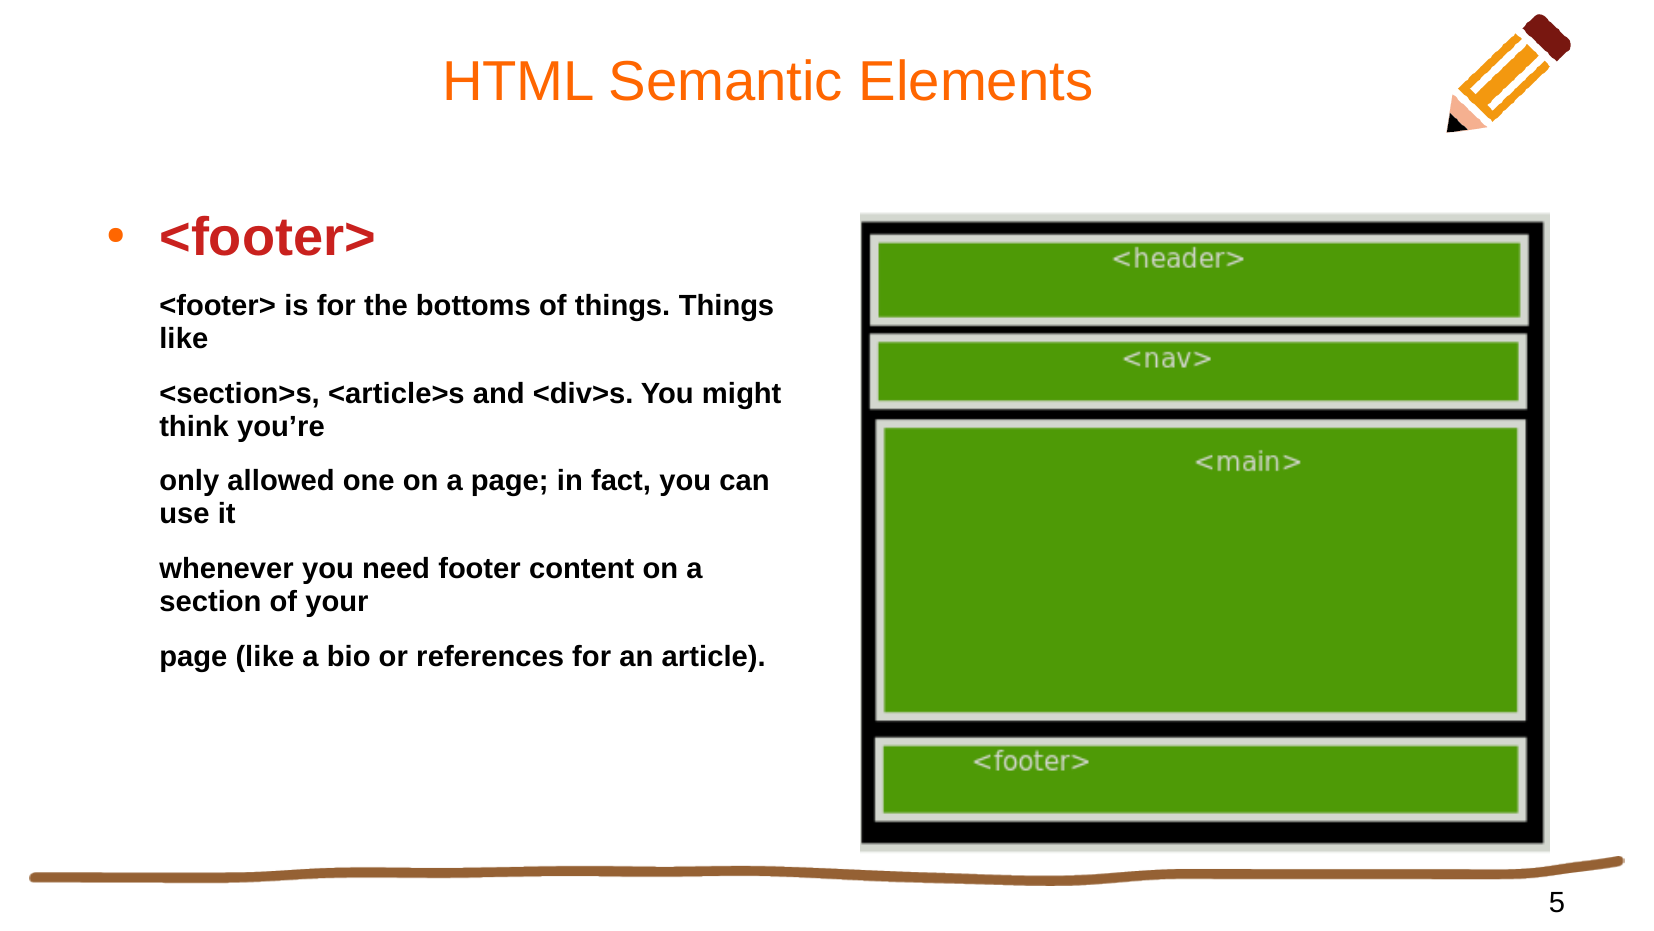

# HTML Semantic Elements
<footer> is for the bottoms of things. Things like
<section>s, <article>s and <div>s. You might think you’re
only allowed one on a page; in fact, you can use it
whenever you need footer content on a section of your
page (like a bio or references for an article).
5